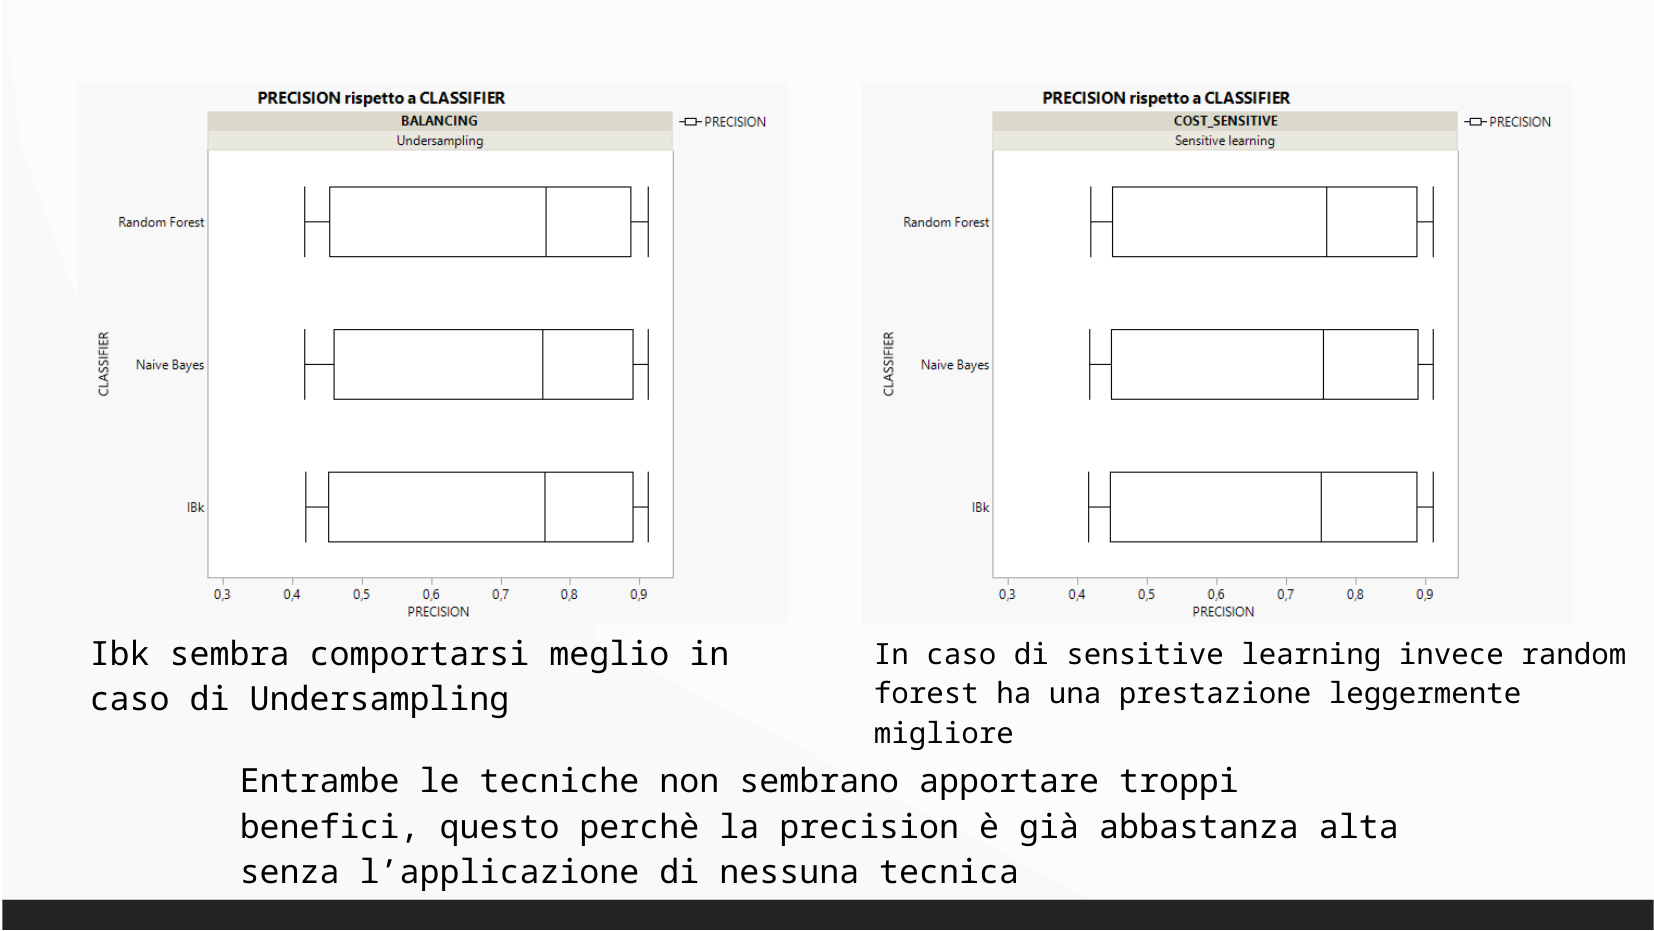

Ibk sembra comportarsi meglio in caso di Undersampling
In caso di sensitive learning invece random forest ha una prestazione leggermente migliore
Entrambe le tecniche non sembrano apportare troppi benefici, questo perchè la precision è già abbastanza alta senza l’applicazione di nessuna tecnica